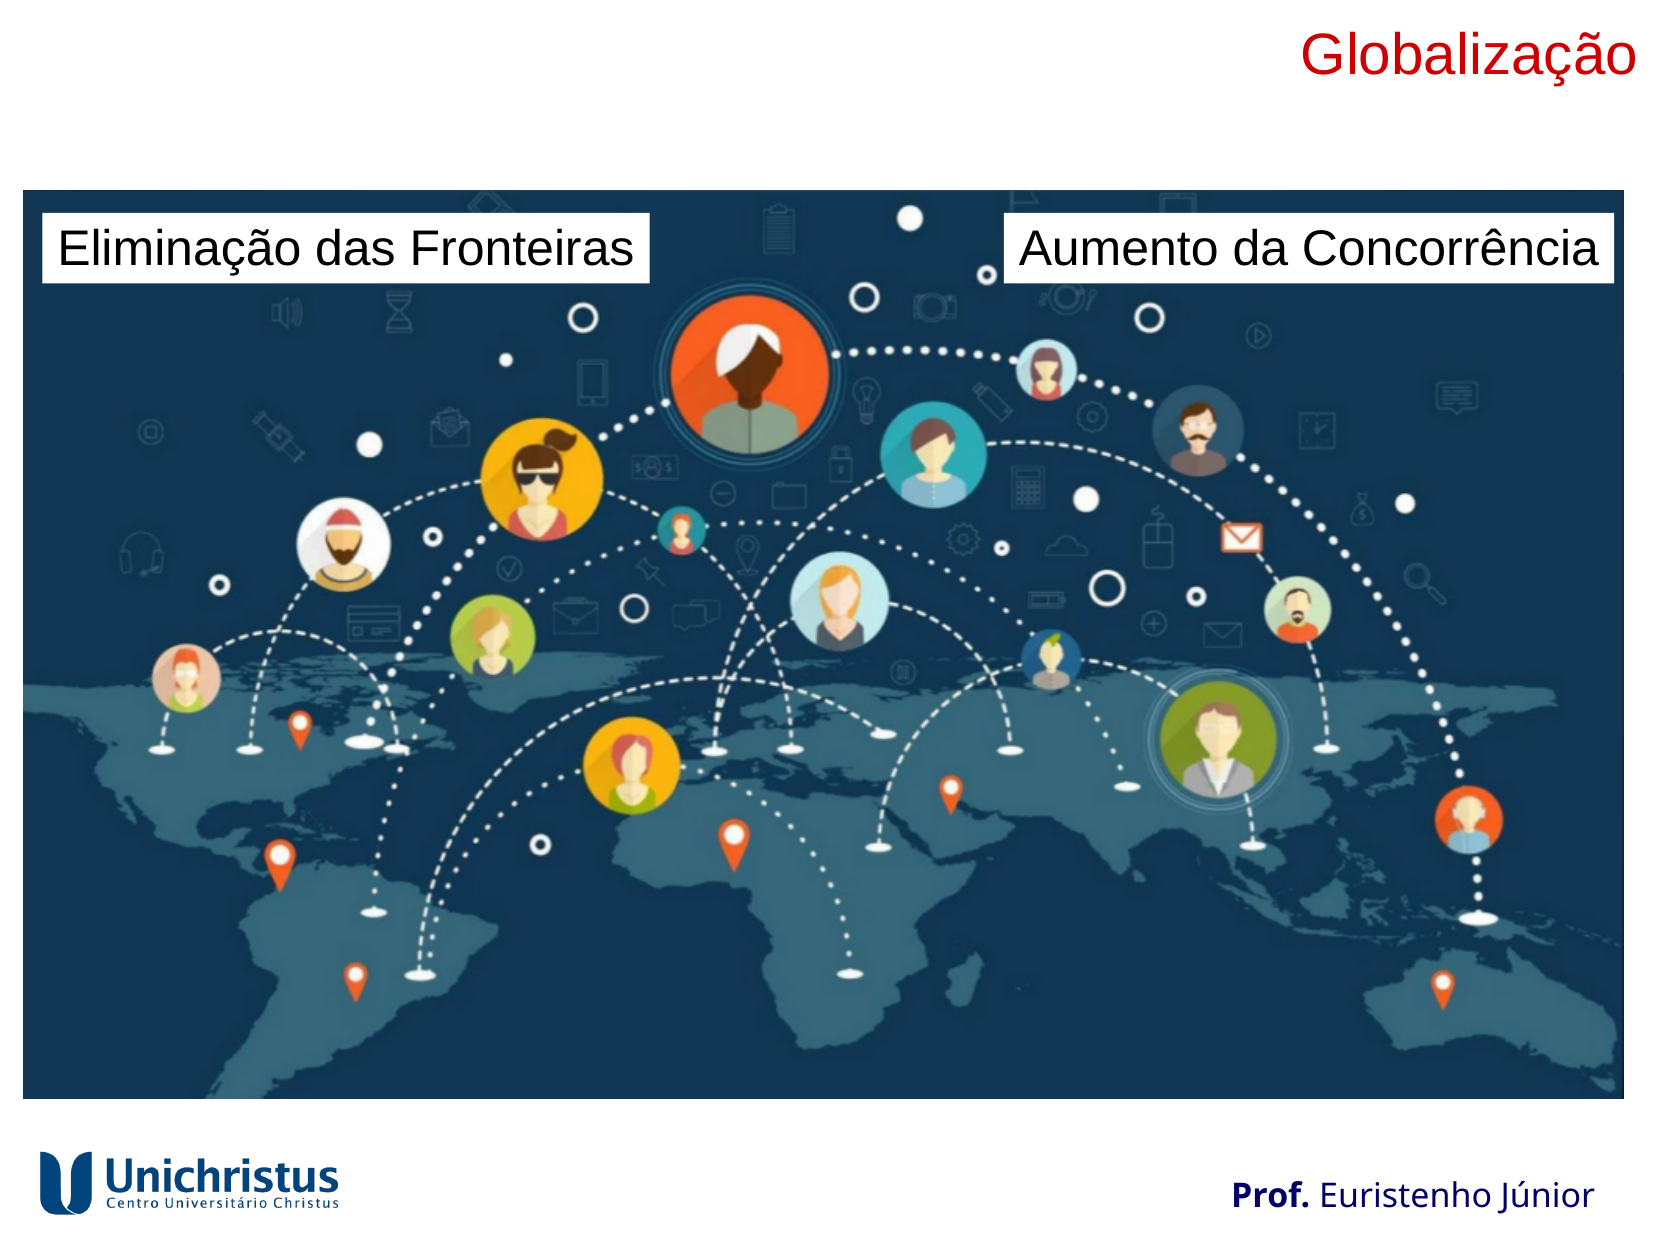

Globalização
Eliminação das Fronteiras
Aumento da Concorrência
Prof. Euristenho Júnior